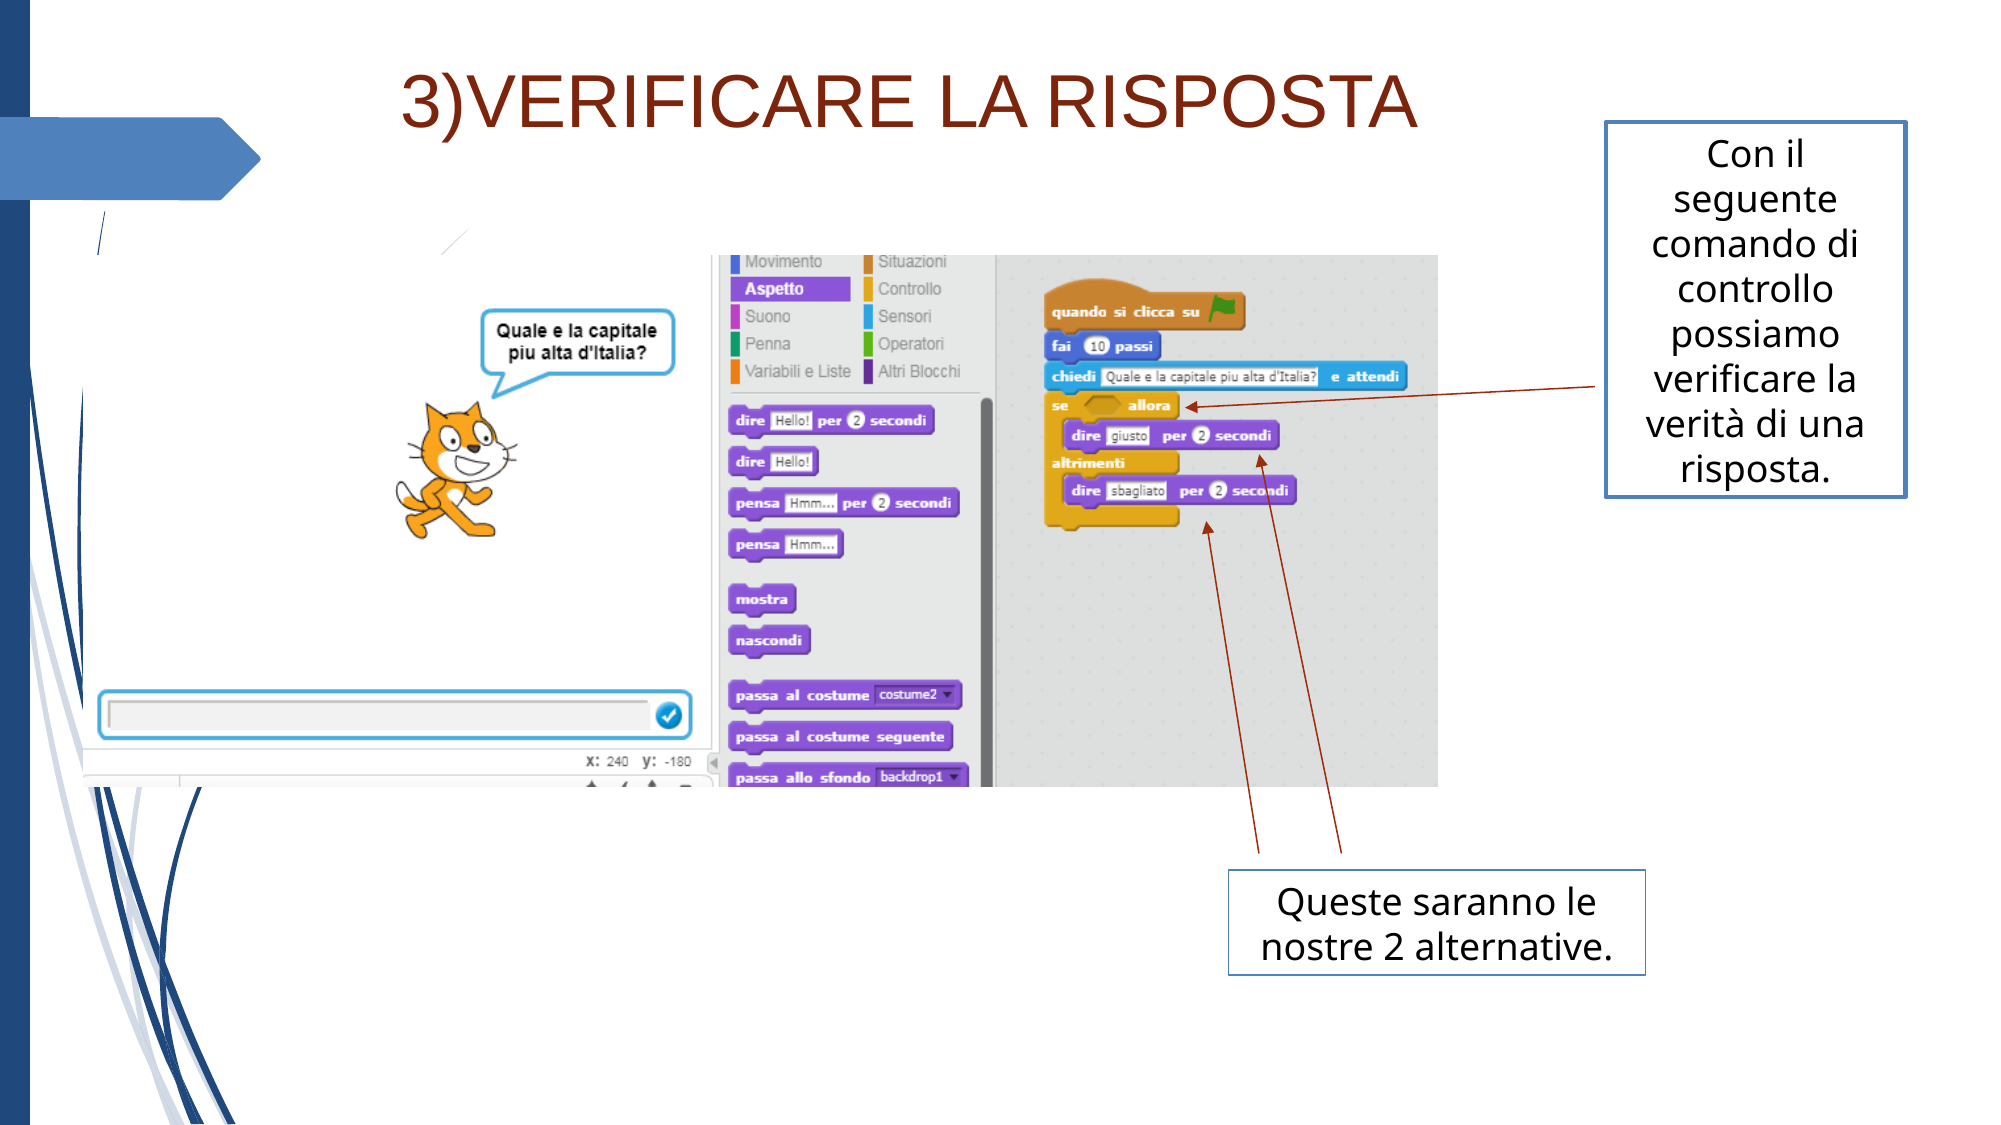

3)VERIFICARE LA RISPOSTA
Con il seguente comando di controllo possiamo verificare la verità di una risposta.
Queste saranno le nostre 2 alternative.